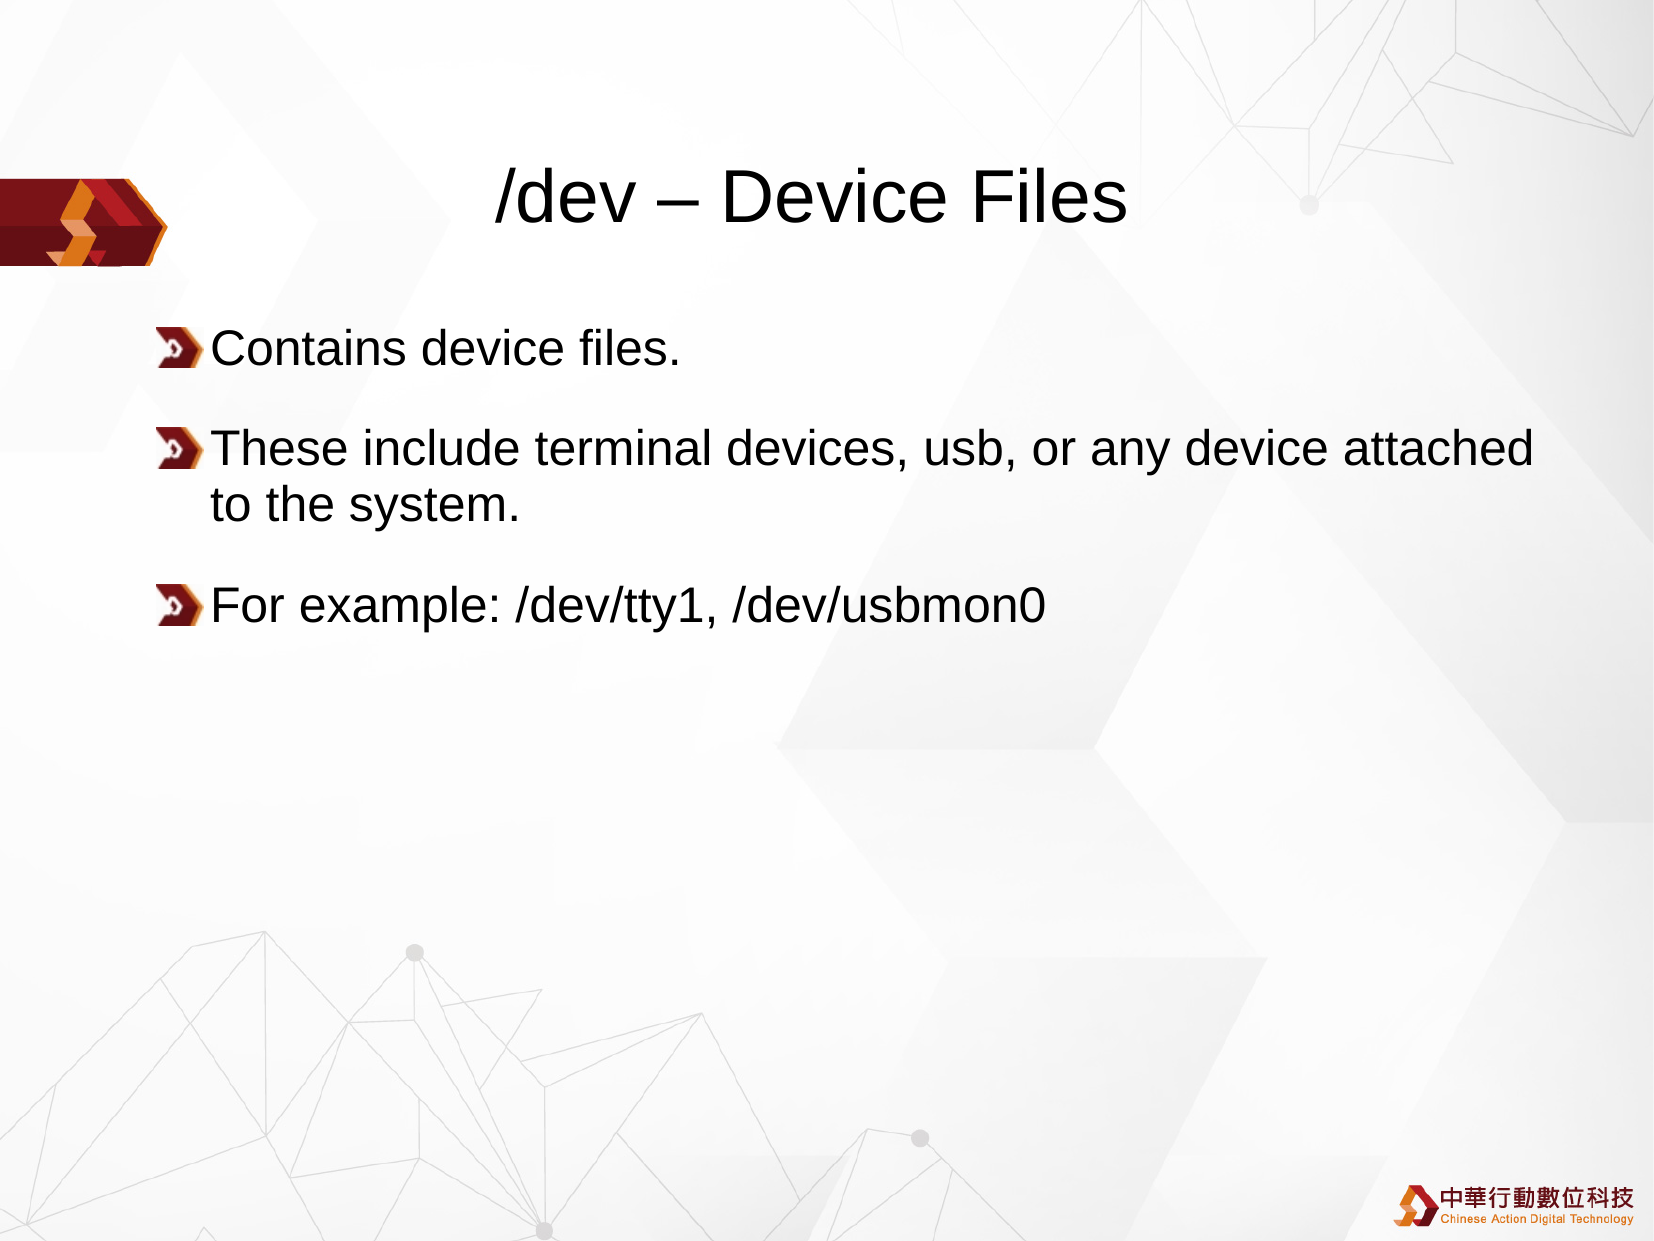

# /dev – Device Files
Contains device files.
These include terminal devices, usb, or any device attached to the system.
For example: /dev/tty1, /dev/usbmon0